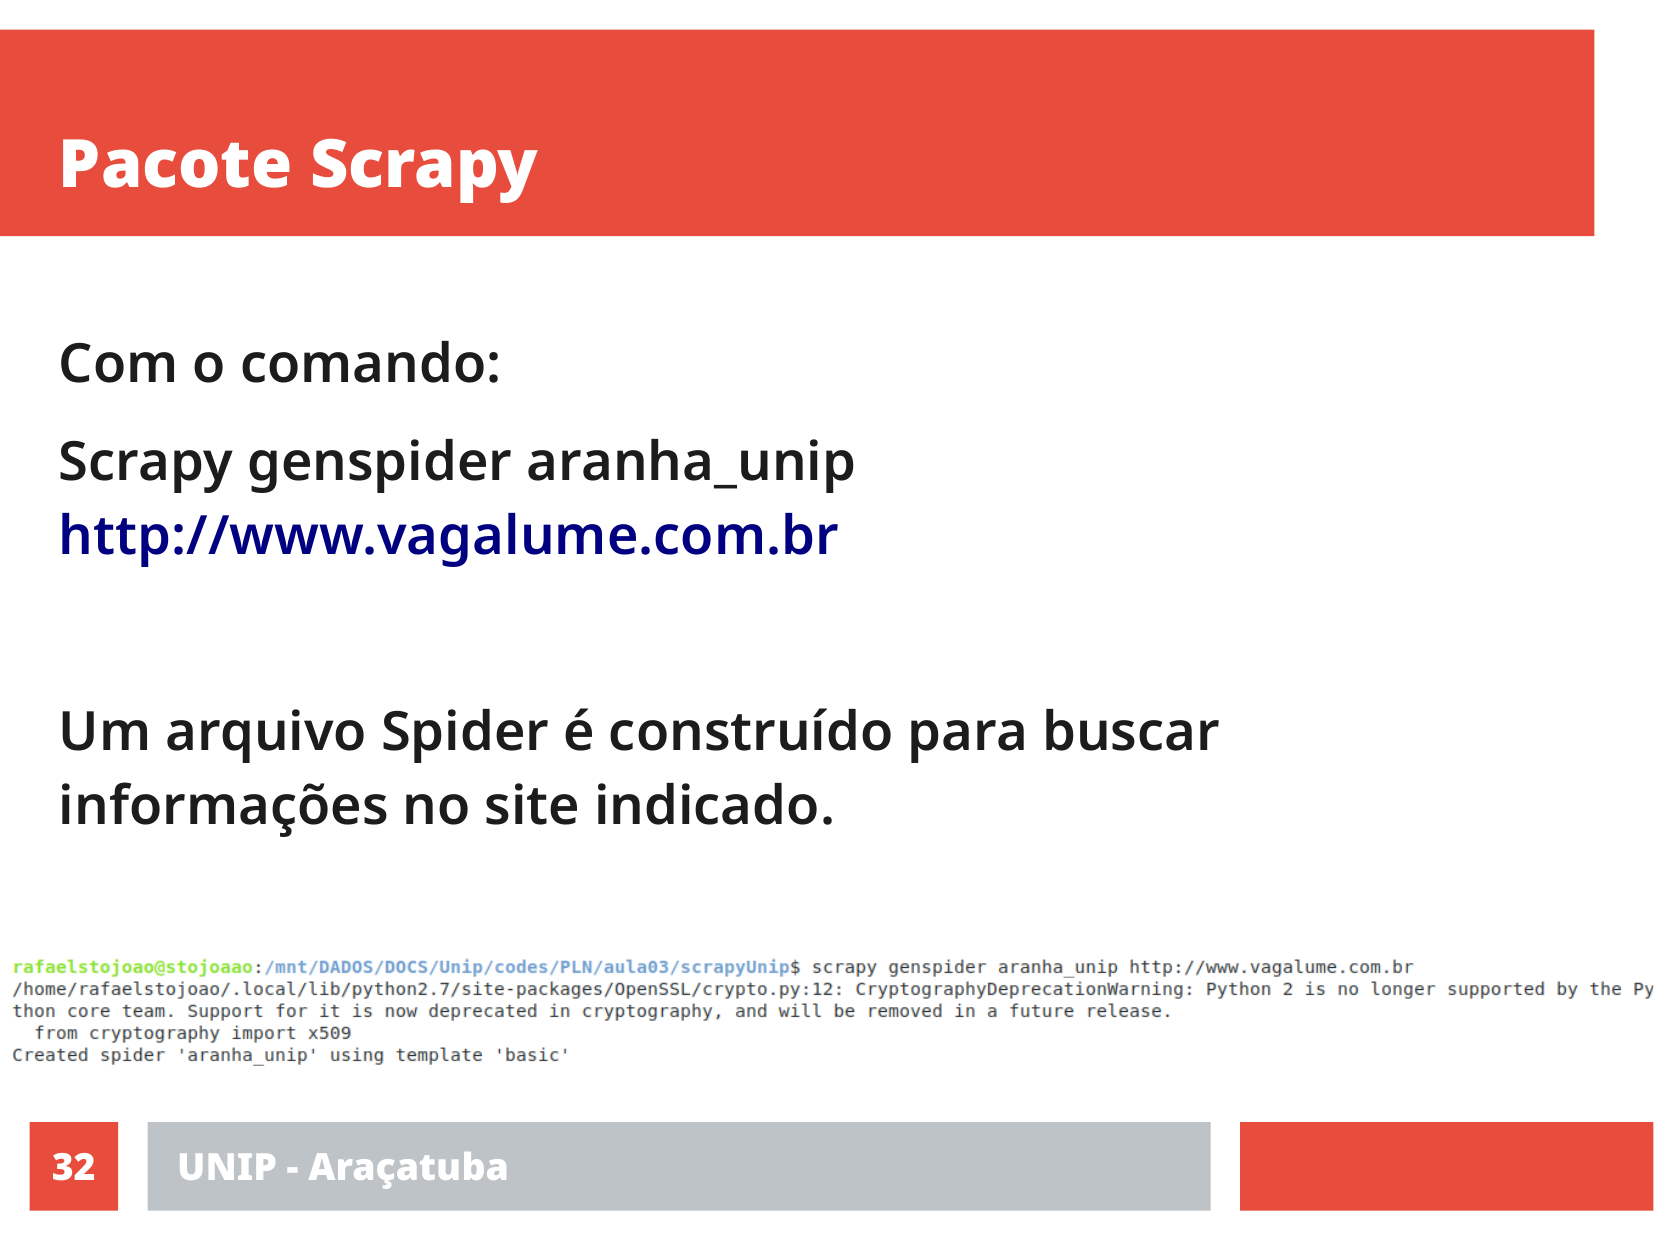

# Pacote Scrapy
Com o comando:
Scrapy genspider aranha_unip http://www.vagalume.com.br
Um arquivo Spider é construído para buscar informações no site indicado.
O nome aranha_unip é uma sugestão
32
UNIP - Araçatuba